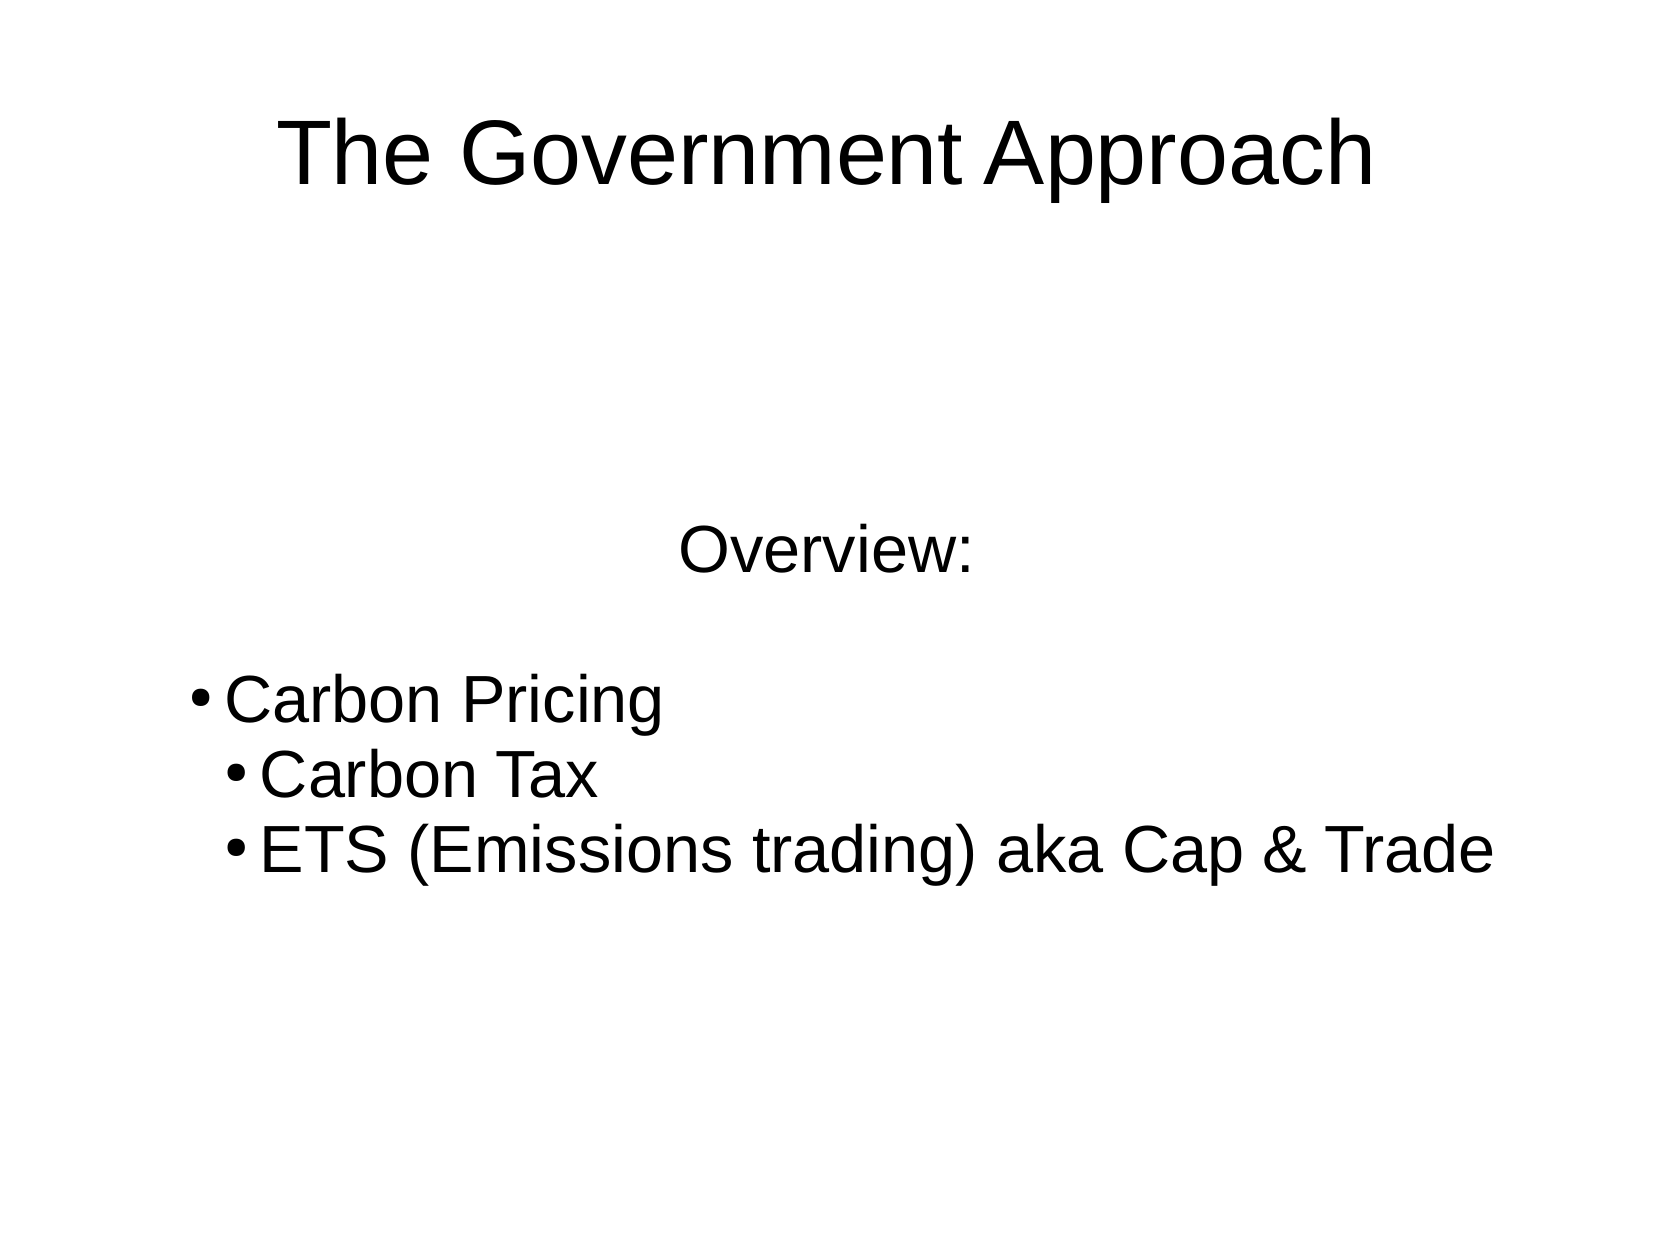

# The Government Approach
Overview:
Carbon Pricing
Carbon Tax
ETS (Emissions trading) aka Cap & Trade